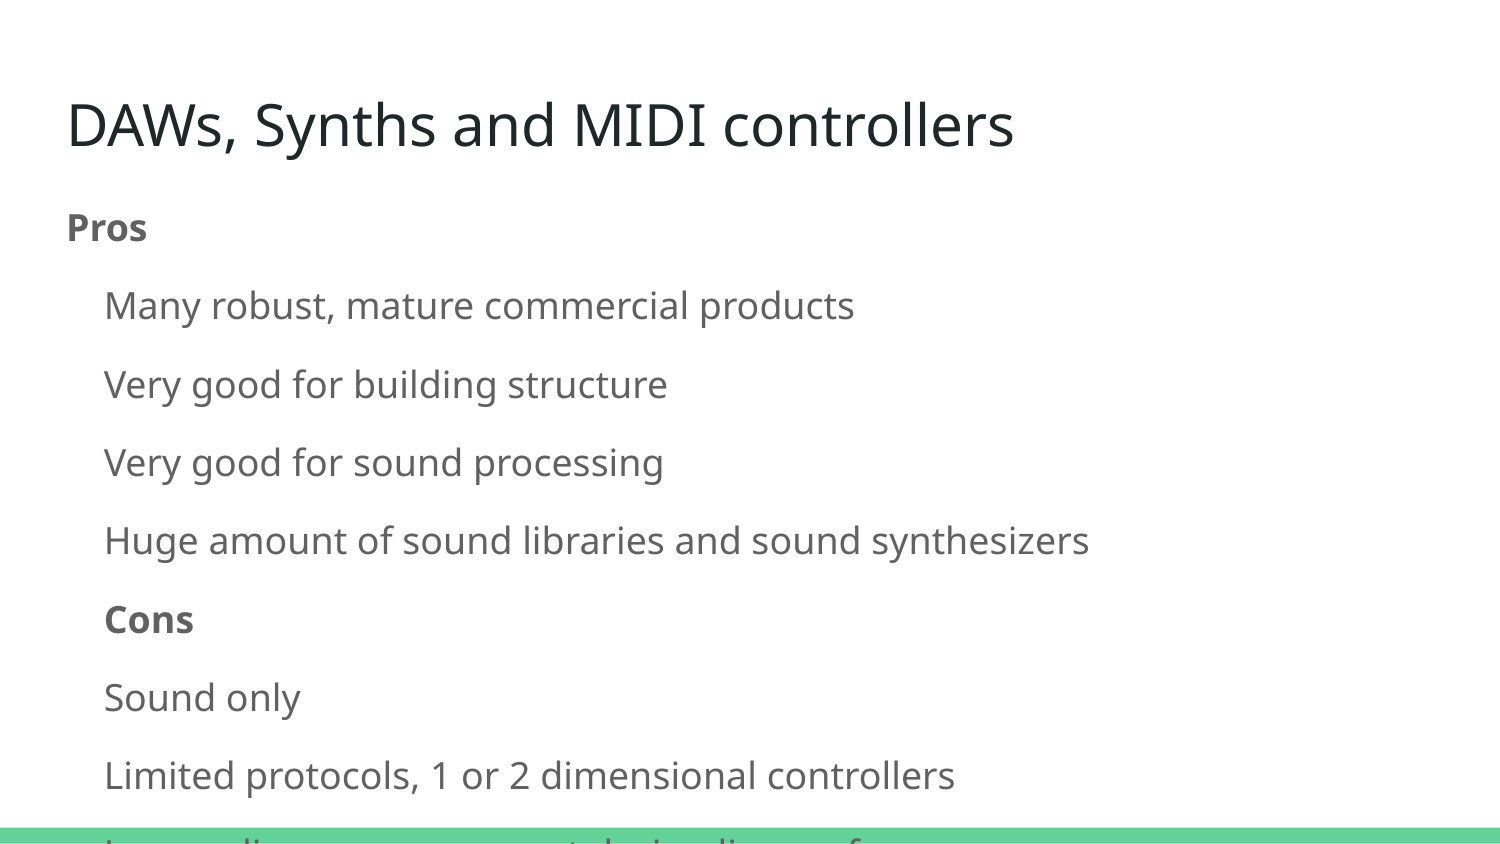

# DAWs, Synths and MIDI controllers
Pros
Many robust, mature commercial products
Very good for building structure
Very good for sound processing
Huge amount of sound libraries and sound synthesizers
Cons
Sound only
Limited protocols, 1 or 2 dimensional controllers
Low audience engagement during live performances